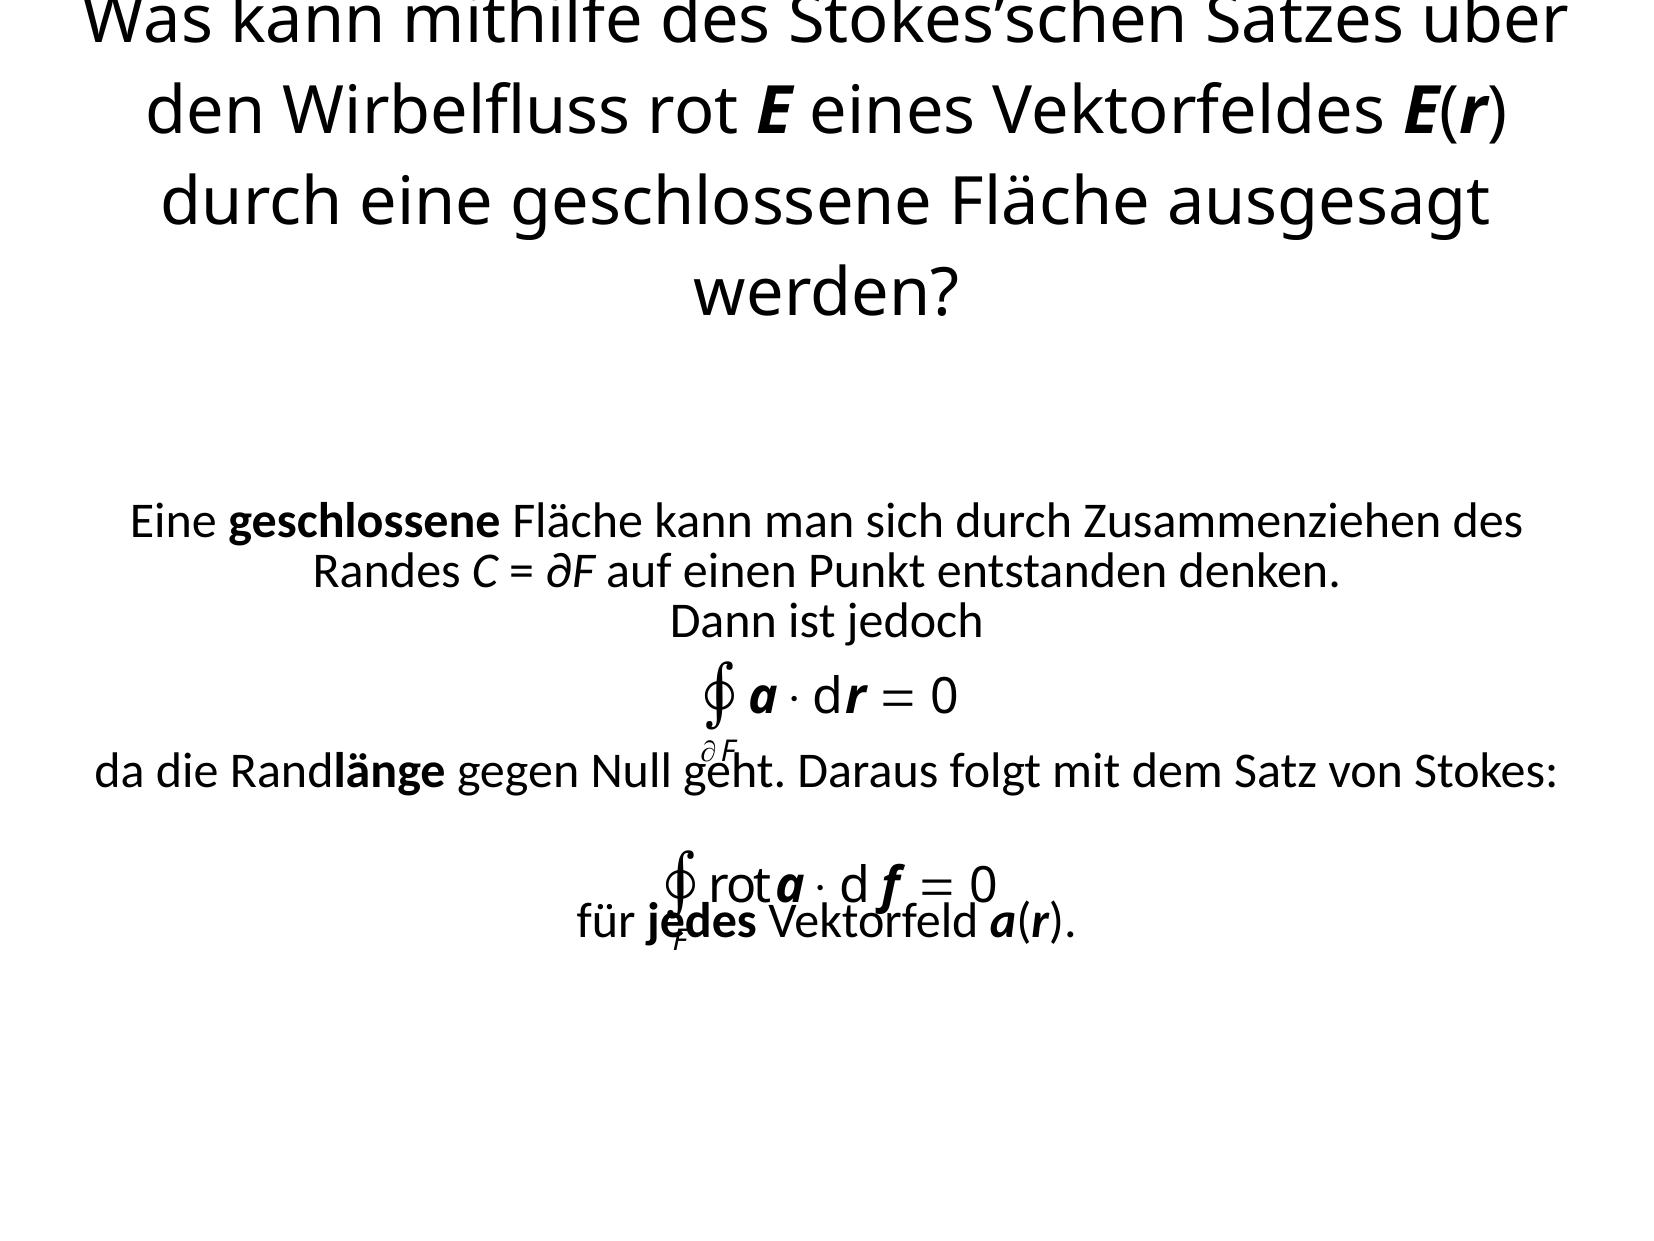

# Was kann mithilfe des Stokes’schen Satzes über den Wirbelfluss rot E eines Vektorfeldes E(r) durch eine geschlossene Fläche ausgesagt werden?
Eine geschlossene Fläche kann man sich durch Zusammenziehen des Randes C = ∂F auf einen Punkt entstanden denken.
Dann ist jedoch
da die Randlänge gegen Null geht. Daraus folgt mit dem Satz von Stokes:
für jedes Vektorfeld a(r).